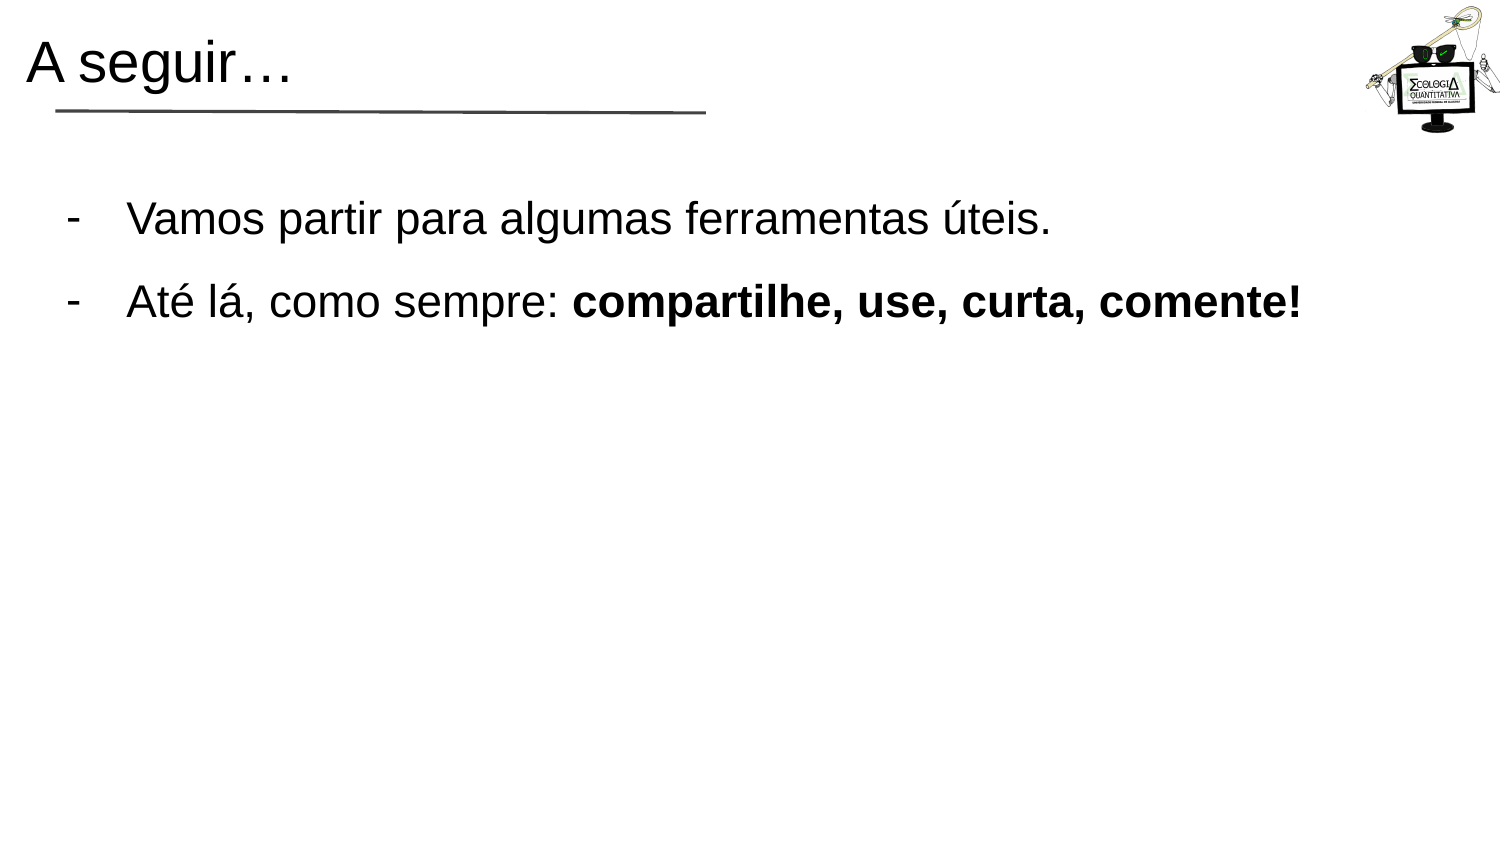

A seguir…
Vamos partir para algumas ferramentas úteis.
Até lá, como sempre: compartilhe, use, curta, comente!